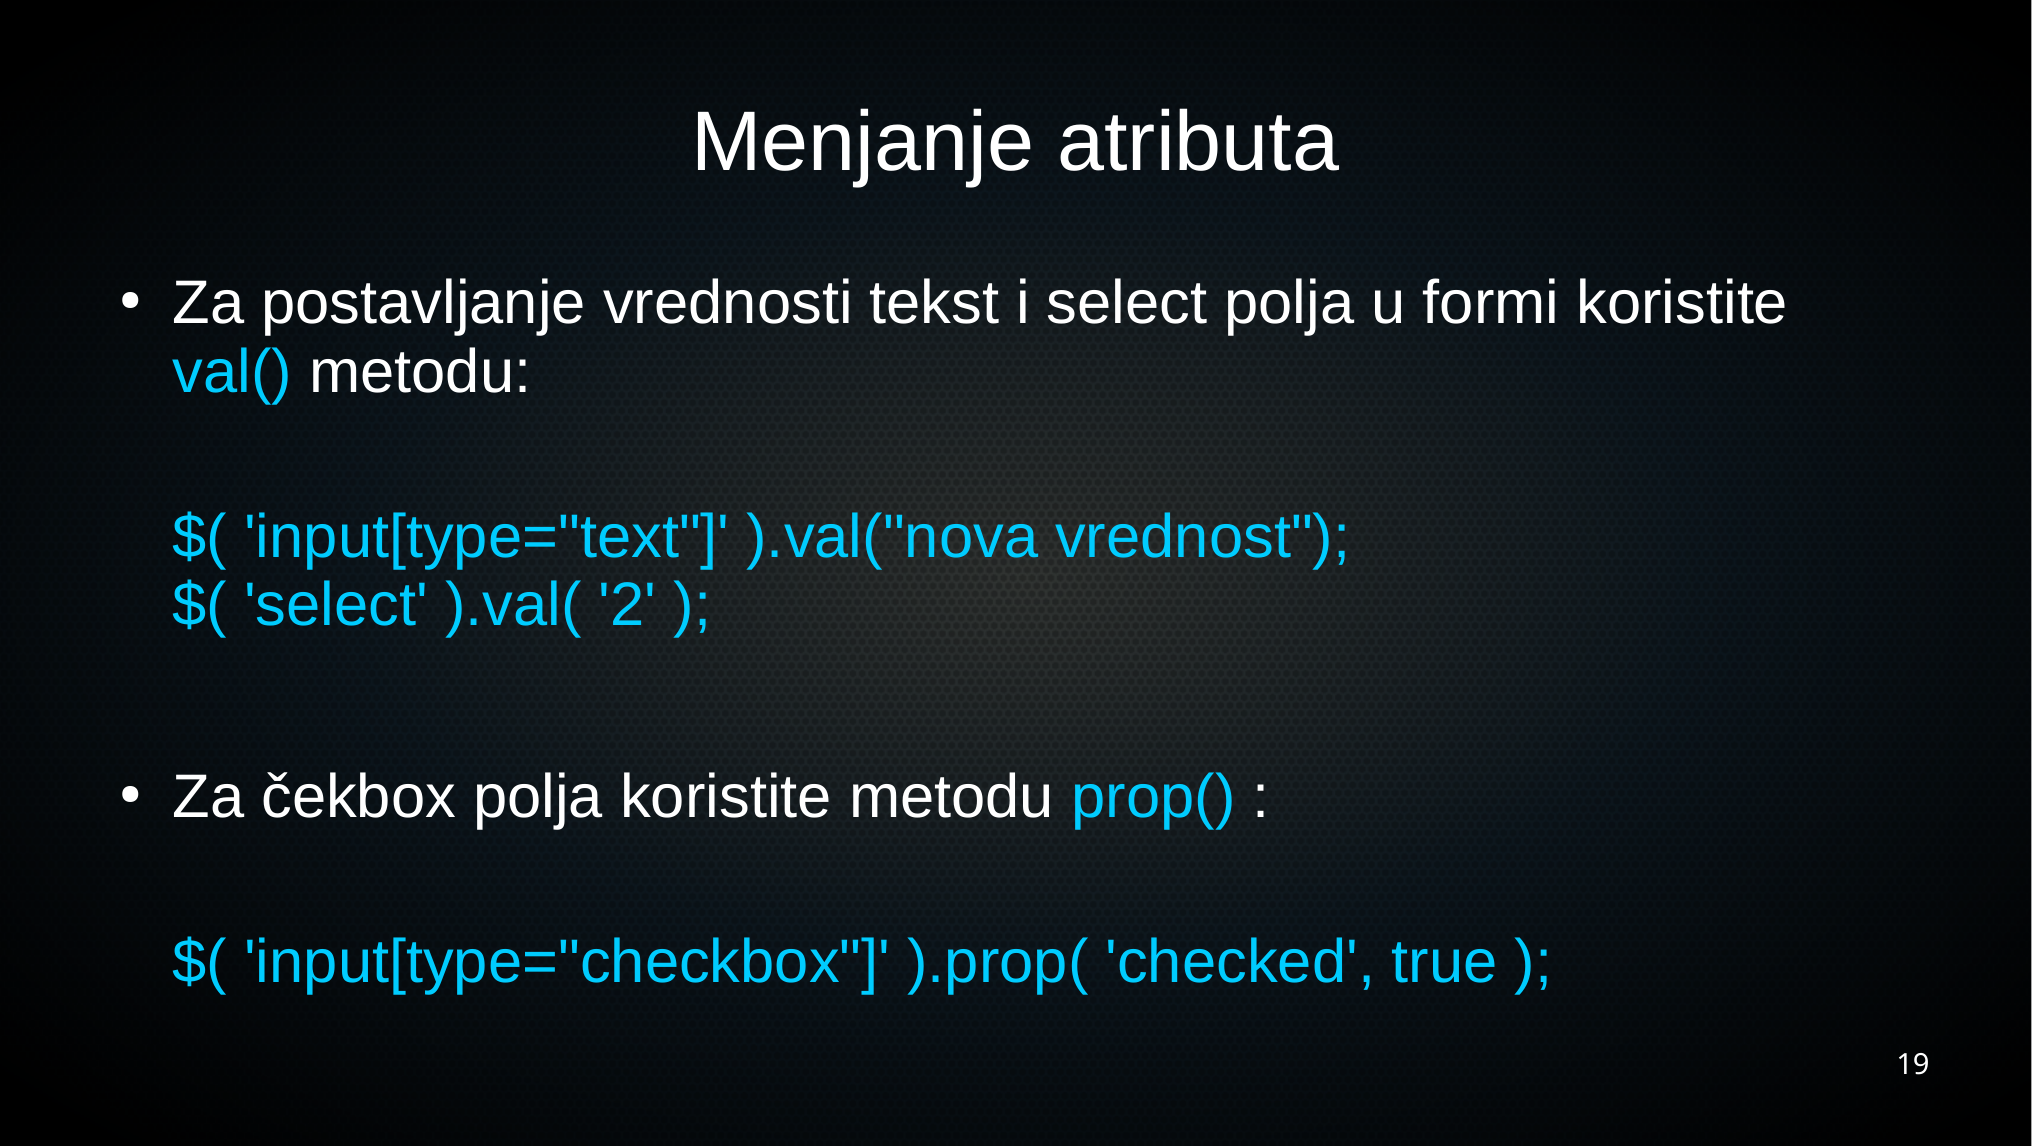

# Menjanje atributa
Za postavljanje vrednosti tekst i select polja u formi koristite val() metodu:
$( 'input[type="text"]' ).val("nova vrednost");
$( 'select' ).val( '2' );
Za čekbox polja koristite metodu prop() :
$( 'input[type="checkbox"]' ).prop( 'checked', true );
19